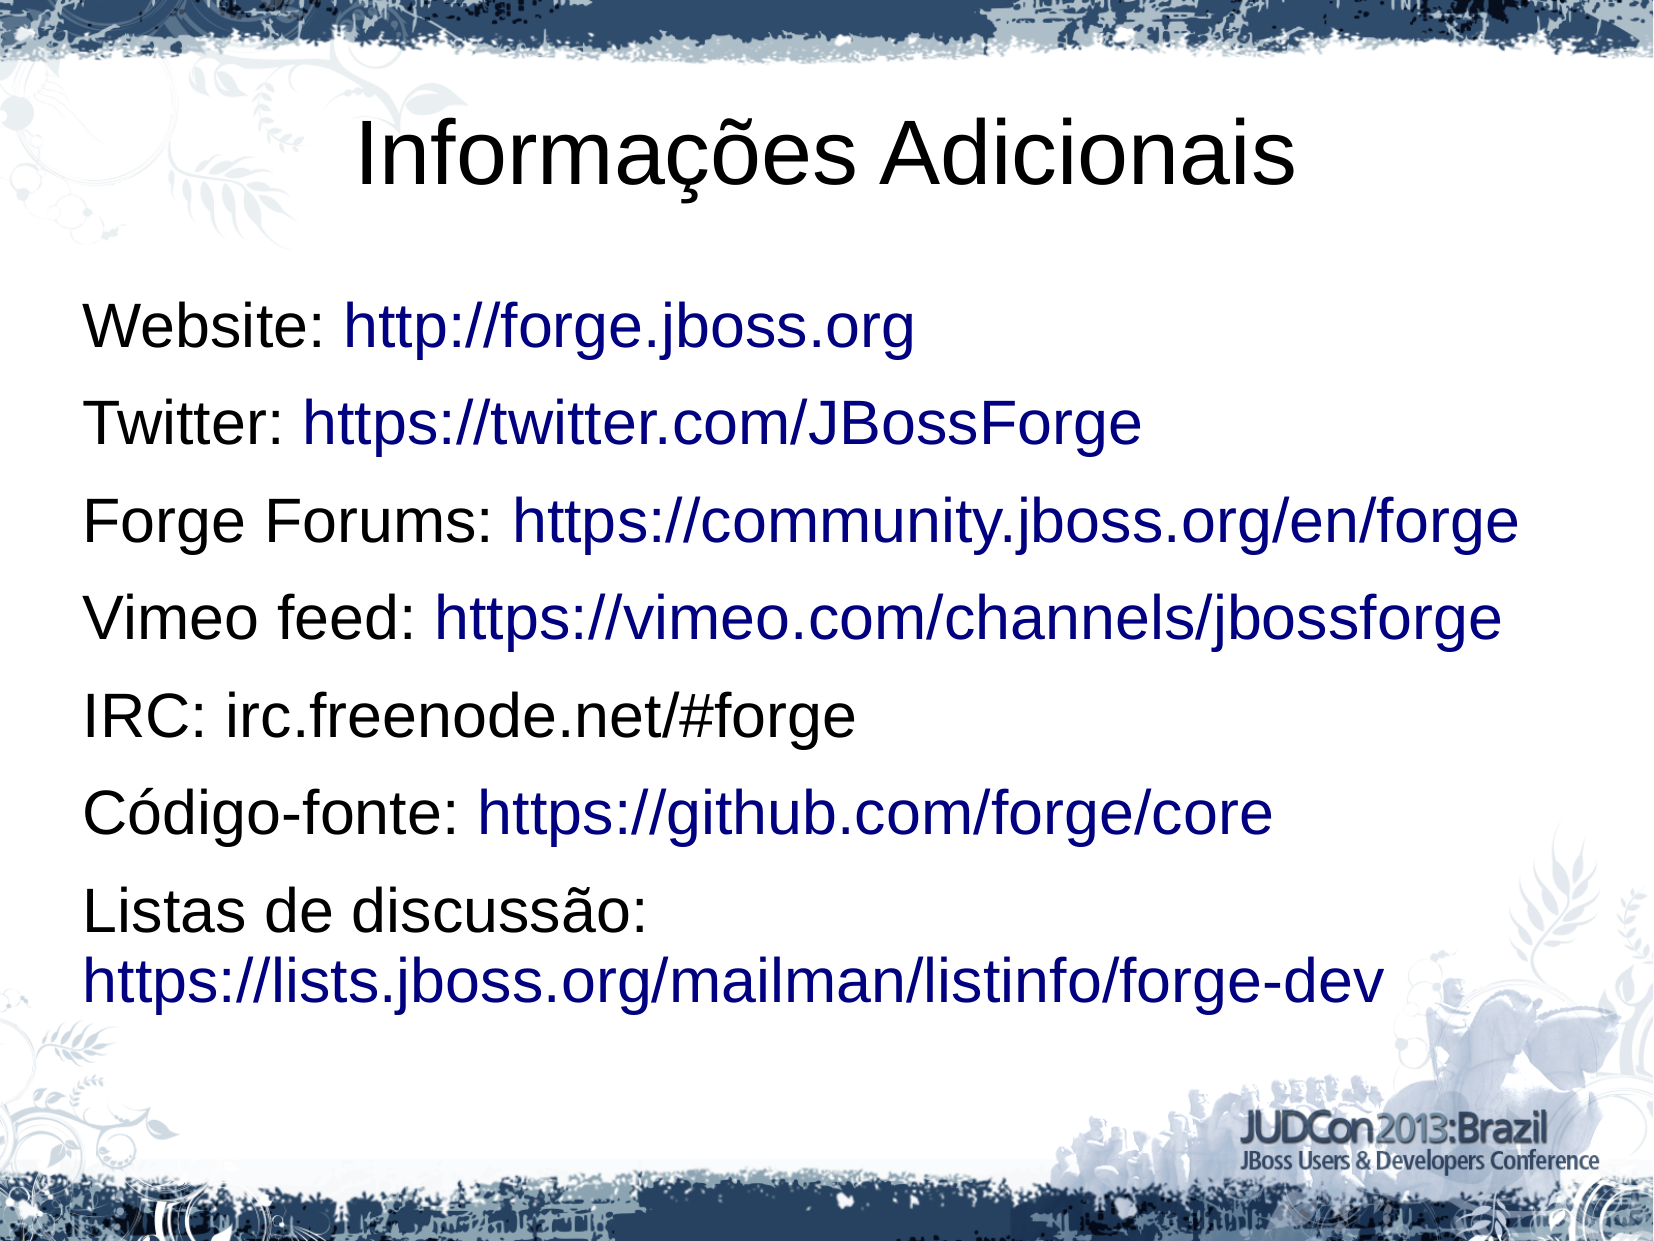

# Informações Adicionais
Website: http://forge.jboss.org
Twitter: https://twitter.com/JBossForge
Forge Forums: https://community.jboss.org/en/forge
Vimeo feed: https://vimeo.com/channels/jbossforge
IRC: irc.freenode.net/#forge
Código-fonte: https://github.com/forge/core
Listas de discussão: https://lists.jboss.org/mailman/listinfo/forge-dev